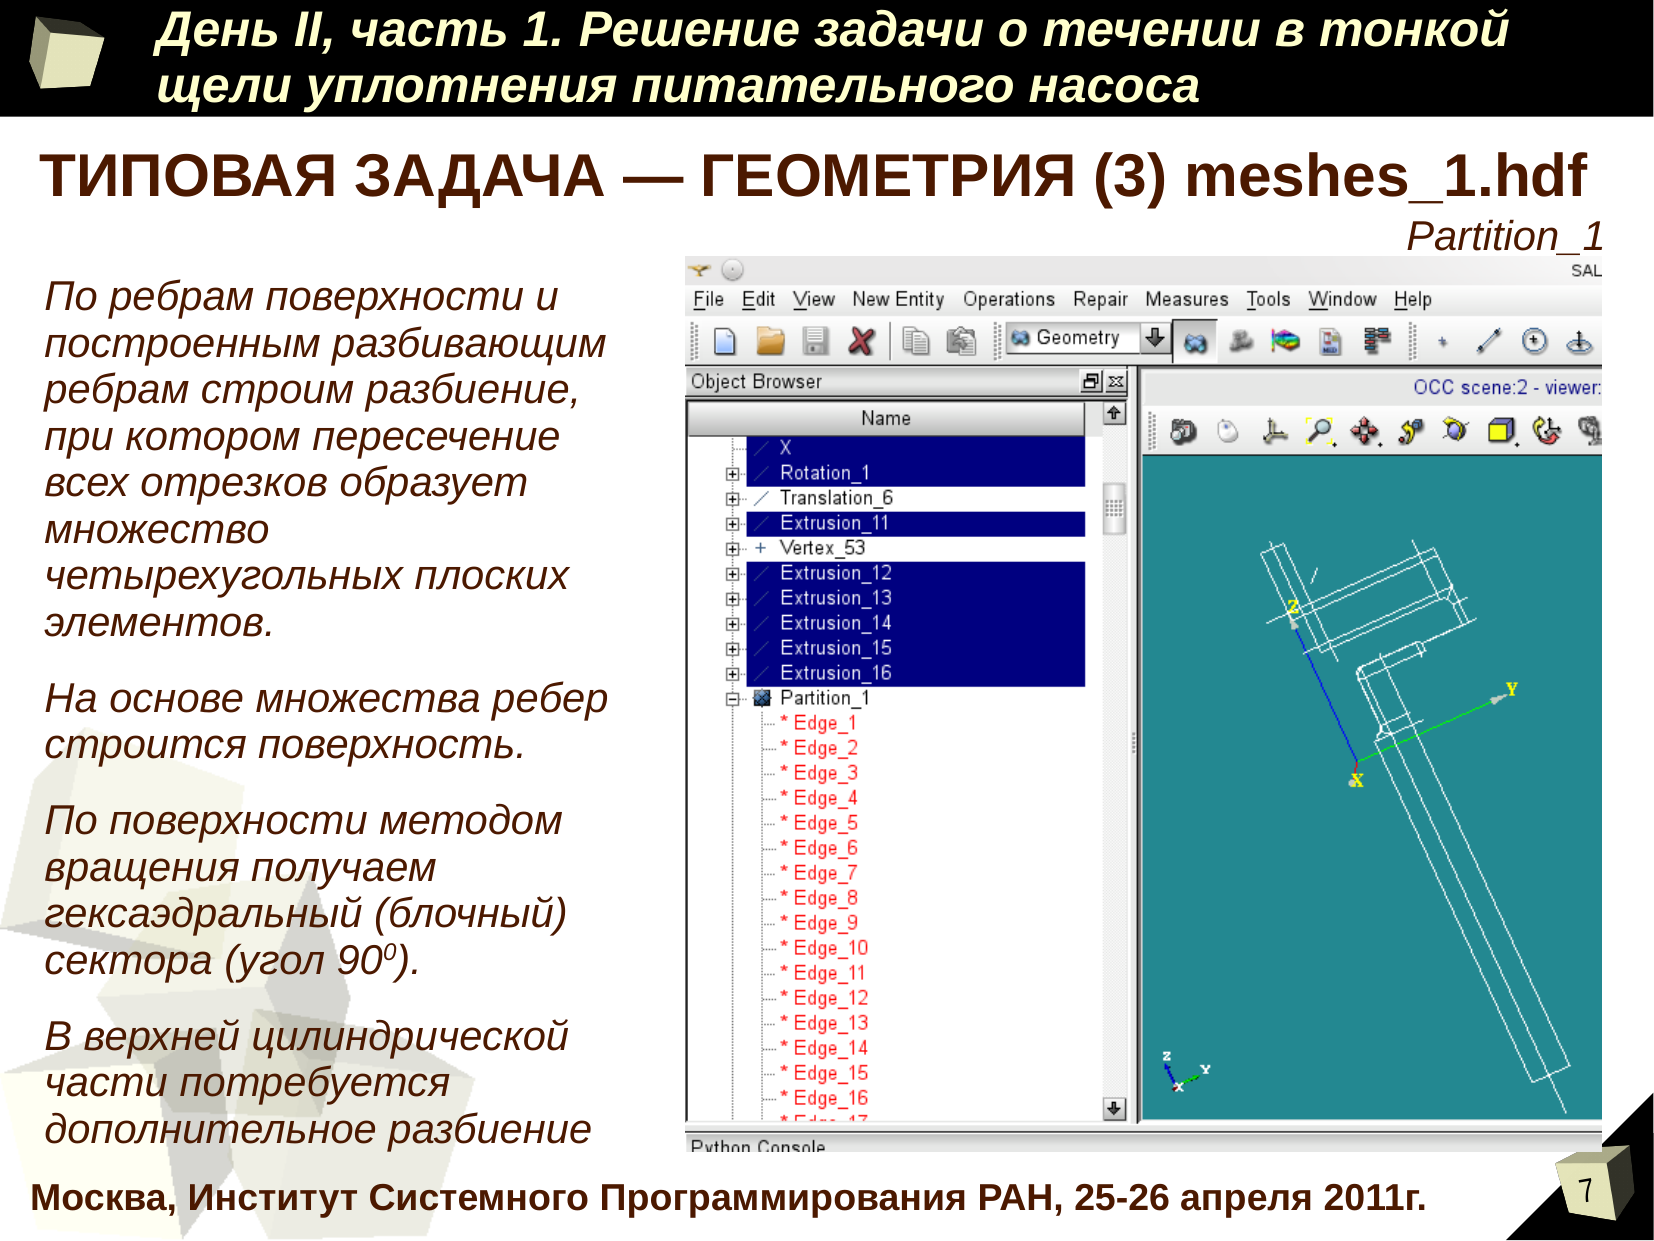

ТИПОВАЯ ЗАДАЧА — ГЕОМЕТРИЯ (3) meshes_1.hdf
Partition_1
По ребрам поверхности и построенным разбивающим ребрам строим разбиение, при котором пересечение всех отрезков образует множество четырехугольных плоских элементов.
На основе множества ребер строится поверхность.
По поверхности методом вращения получаем гексаэдральный (блочный) сектора (угол 900).
В верхней цилиндрической части потребуется дополнительное разбиение